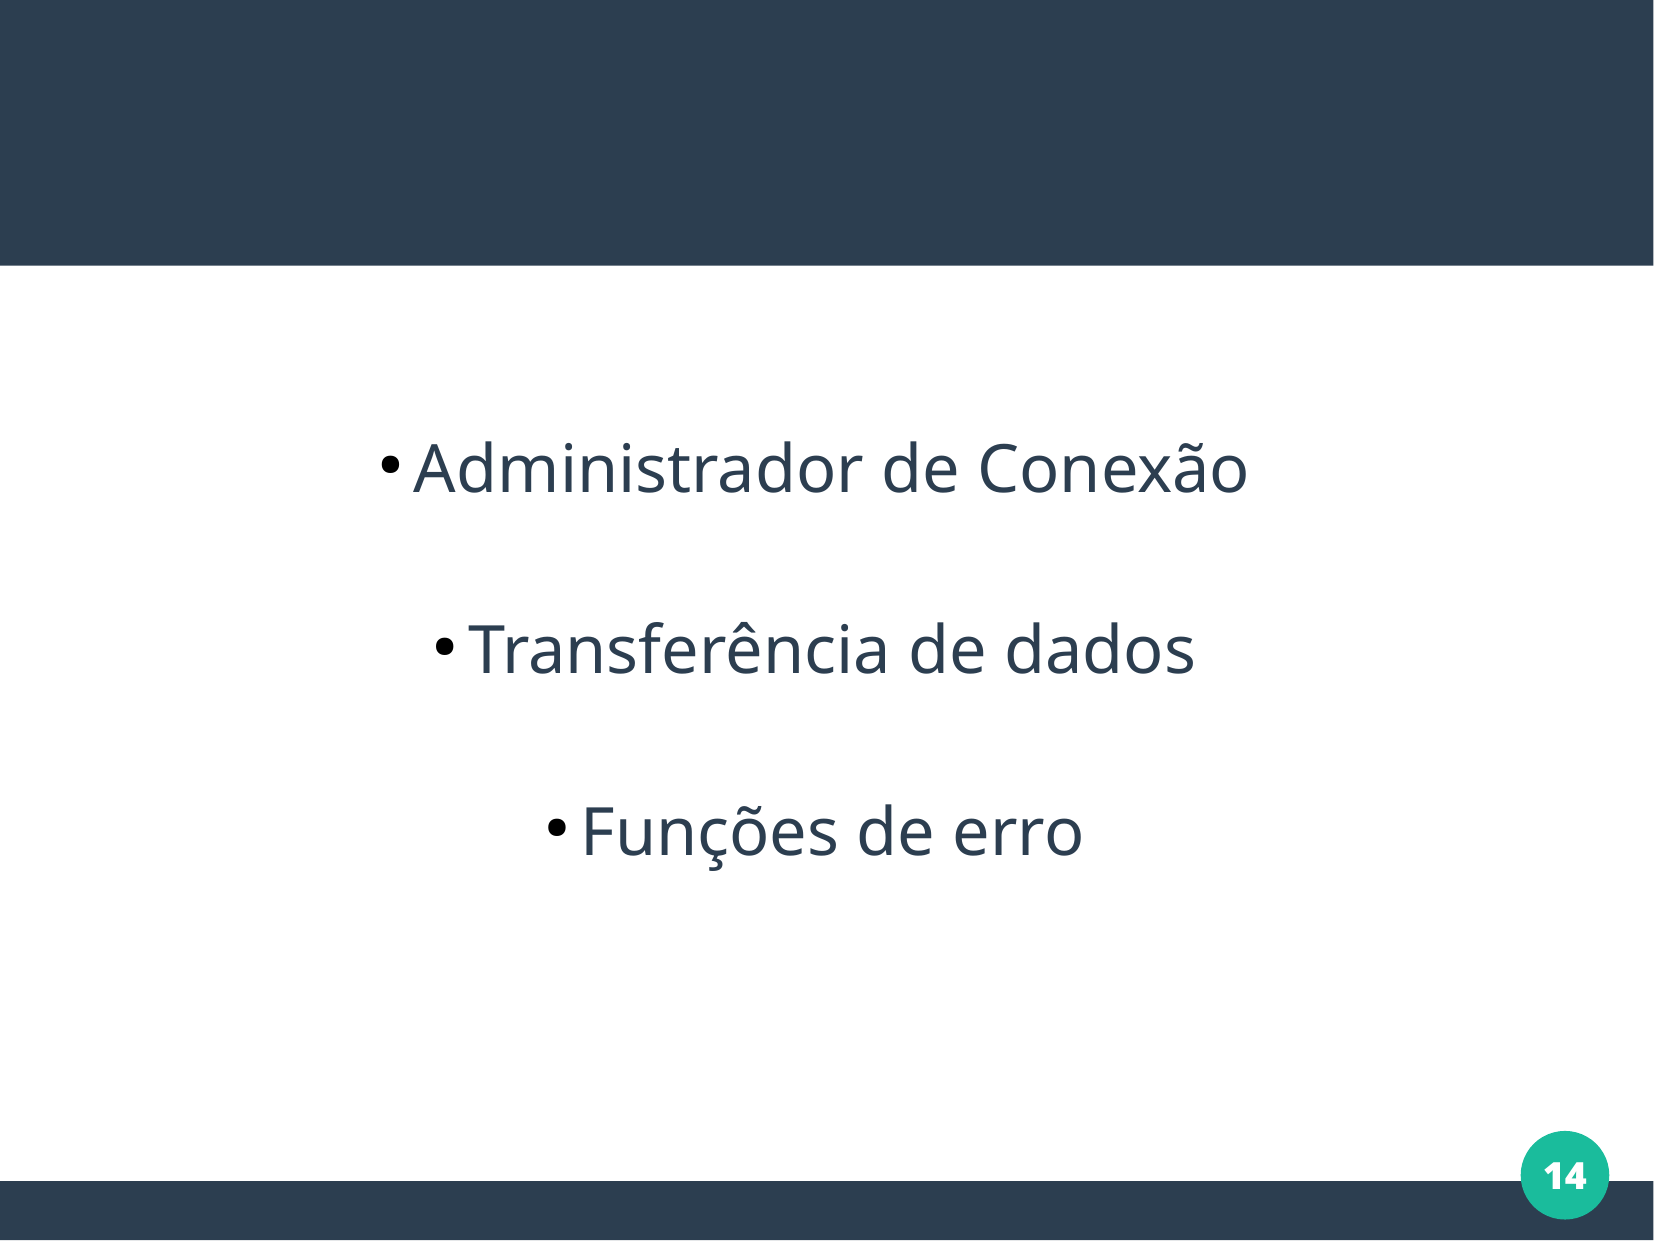

# Administrador de Conexão
Transferência de dados
Funções de erro
14